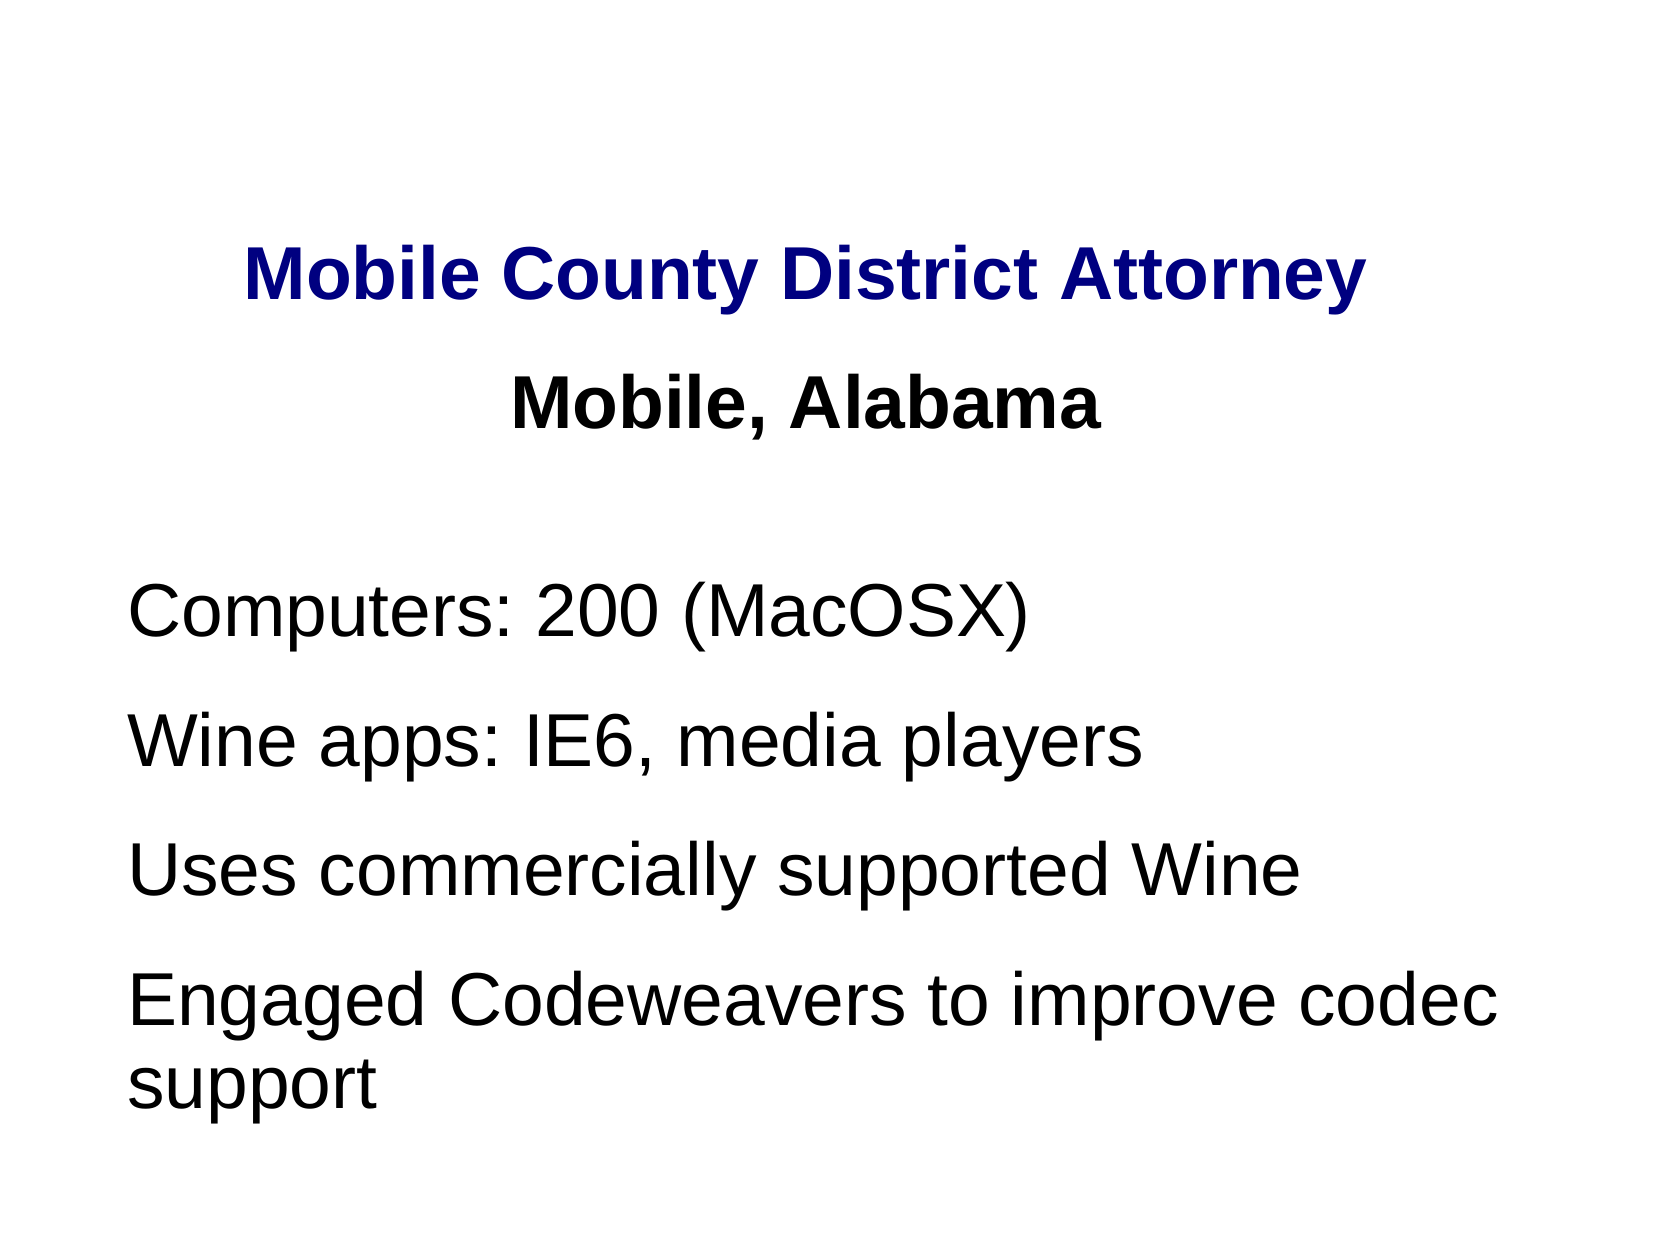

Mobile County District Attorney
Mobile, Alabama
Computers: 200 (MacOSX)
Wine apps: IE6, media players
Uses commercially supported Wine
Engaged Codeweavers to improve codec support